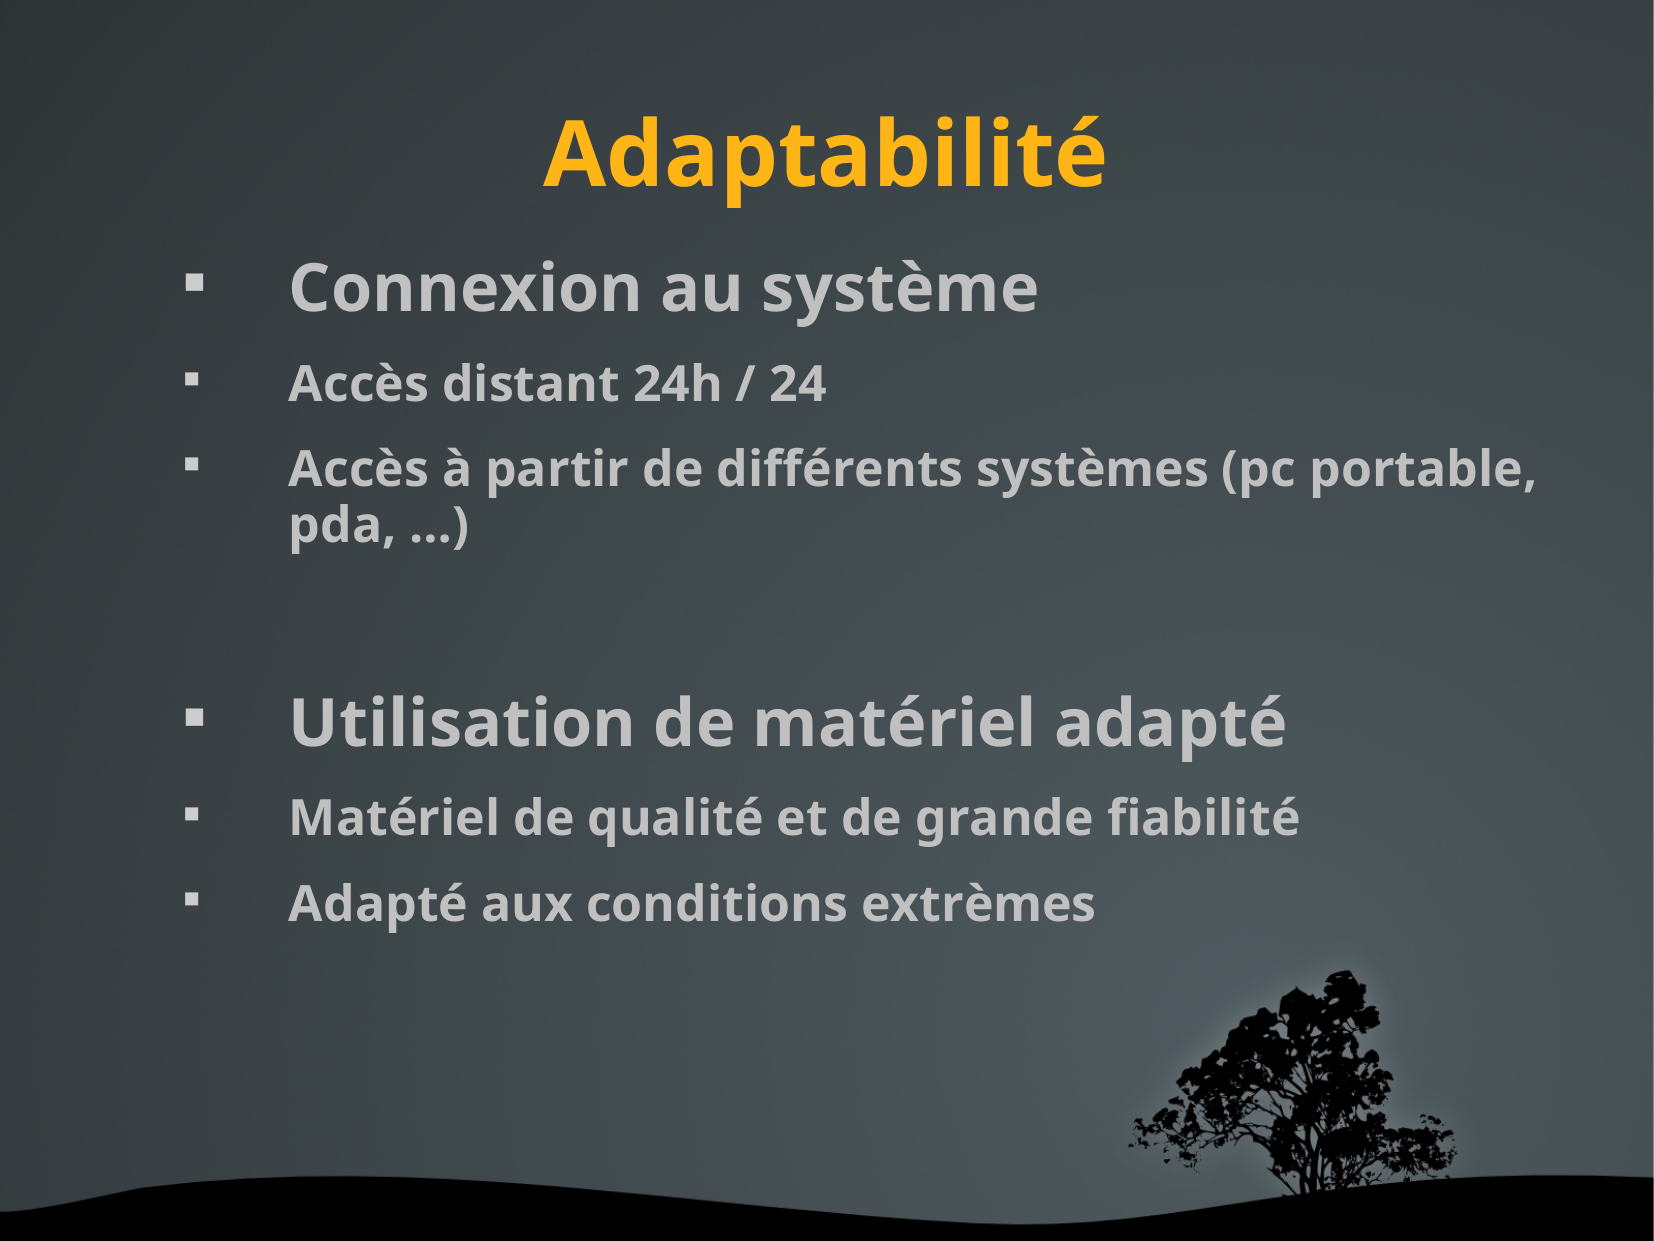

# Adaptabilité
Connexion au système
Accès distant 24h / 24
Accès à partir de différents systèmes (pc portable, pda, …)
Utilisation de matériel adapté
Matériel de qualité et de grande fiabilité
Adapté aux conditions extrèmes